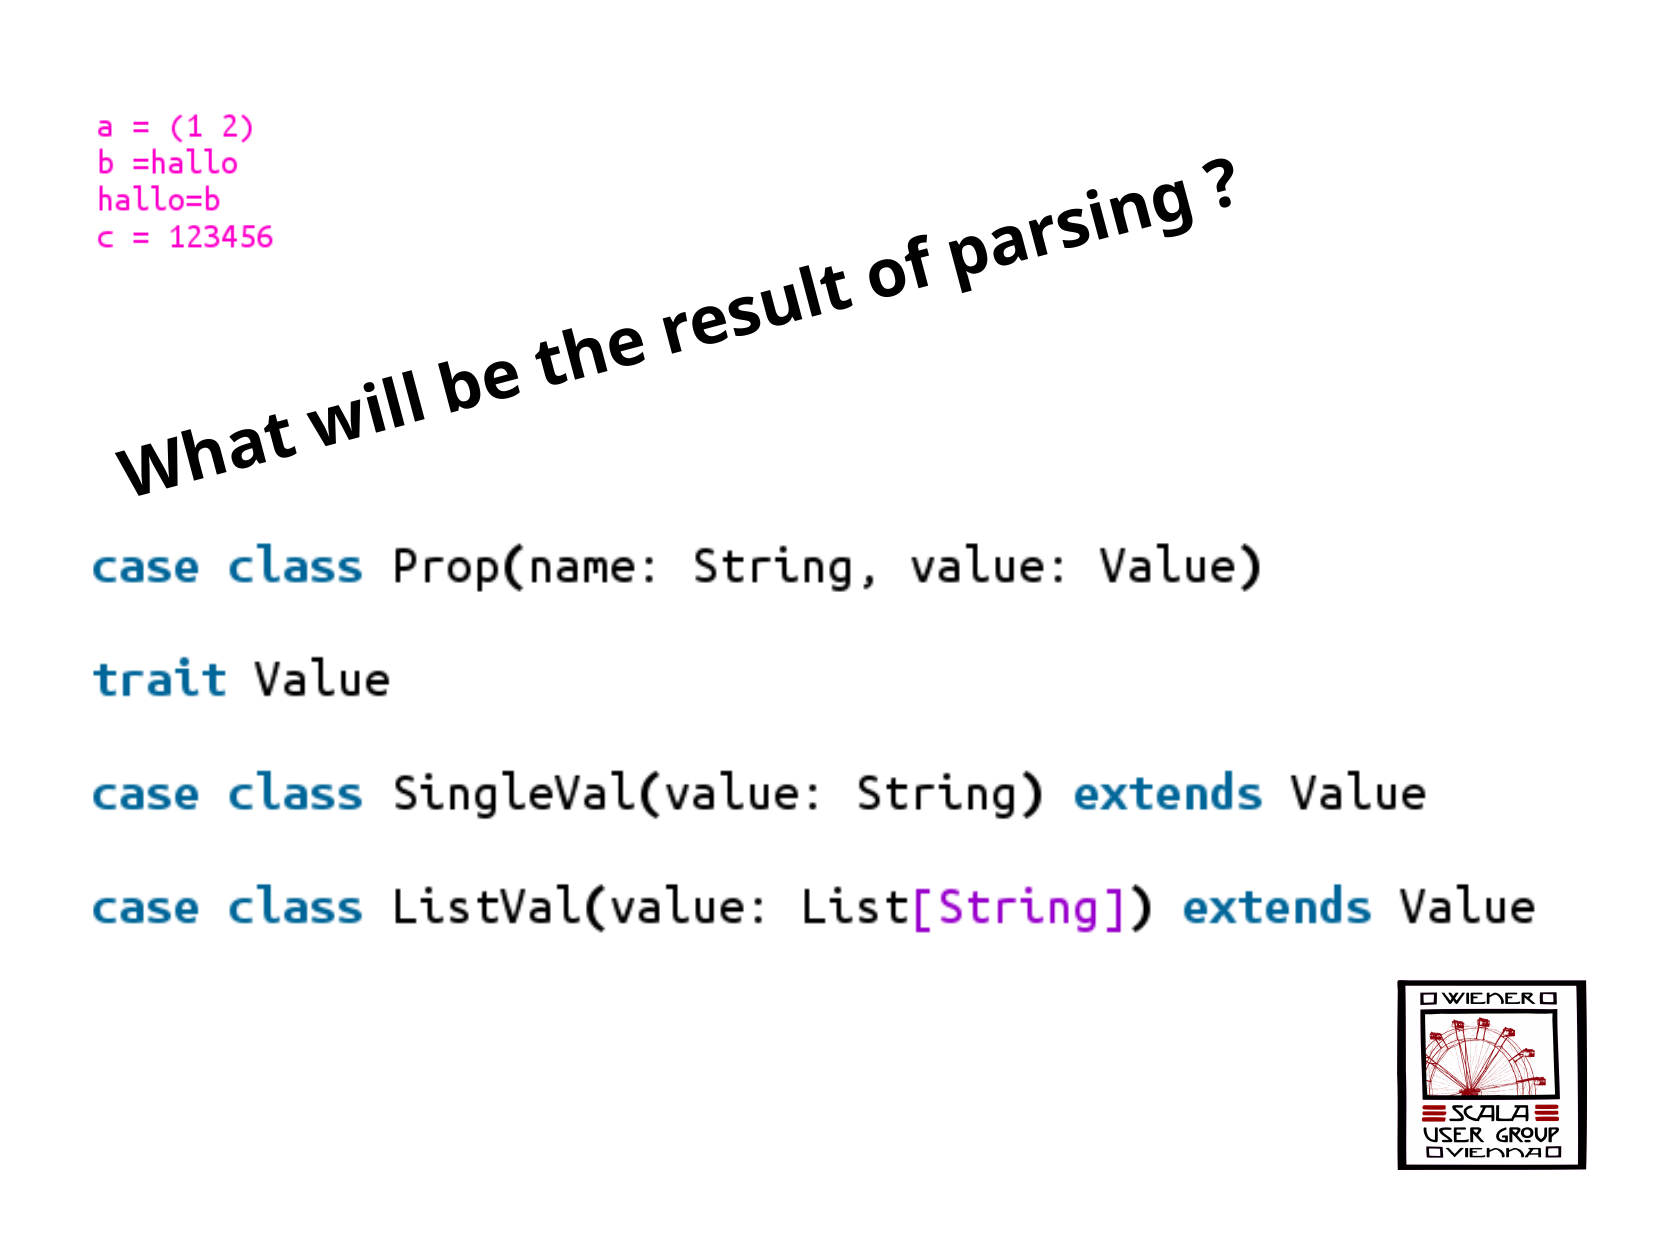

What will be the result of parsing ?